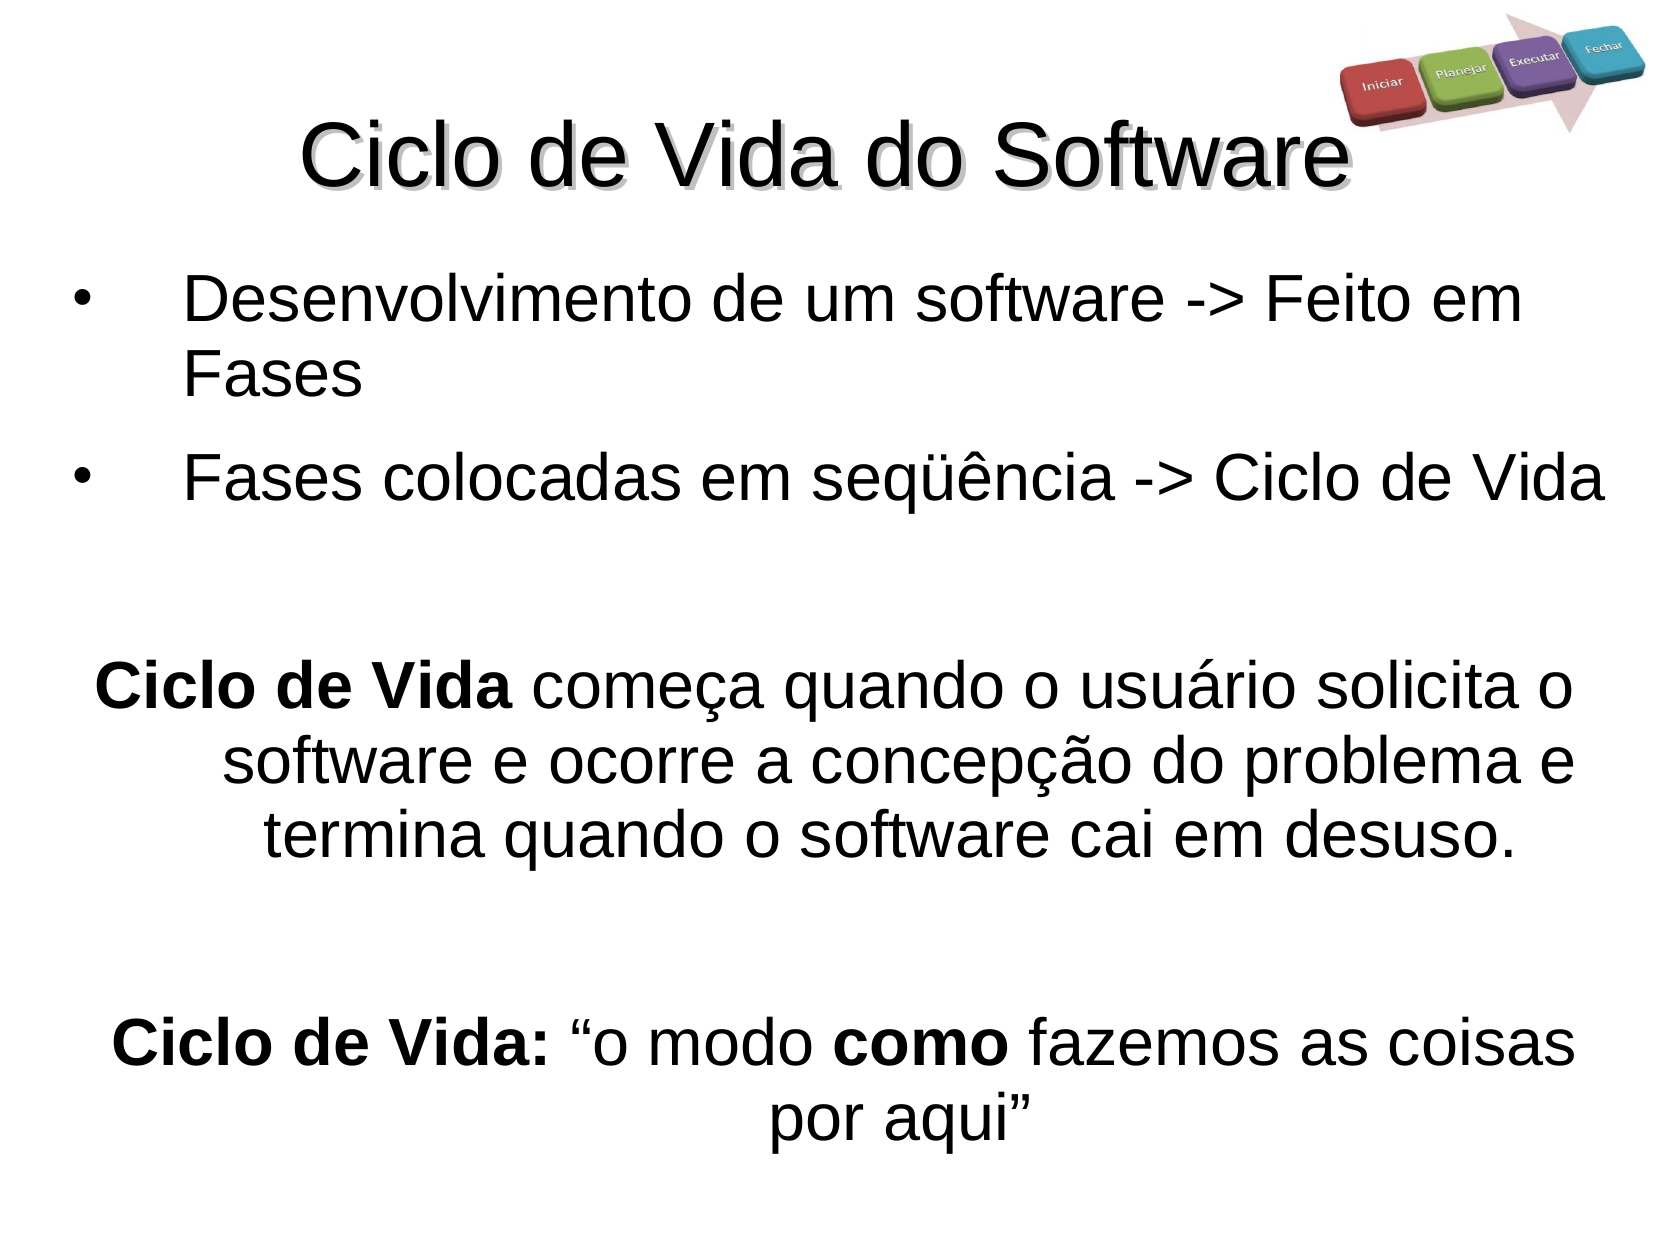

# Ciclo de Vida do Software
Desenvolvimento de um software -> Feito em Fases
Fases colocadas em seqüência -> Ciclo de Vida
Ciclo de Vida começa quando o usuário solicita o software e ocorre a concepção do problema e termina quando o software cai em desuso.
Ciclo de Vida: “o modo como fazemos as coisas por aqui”